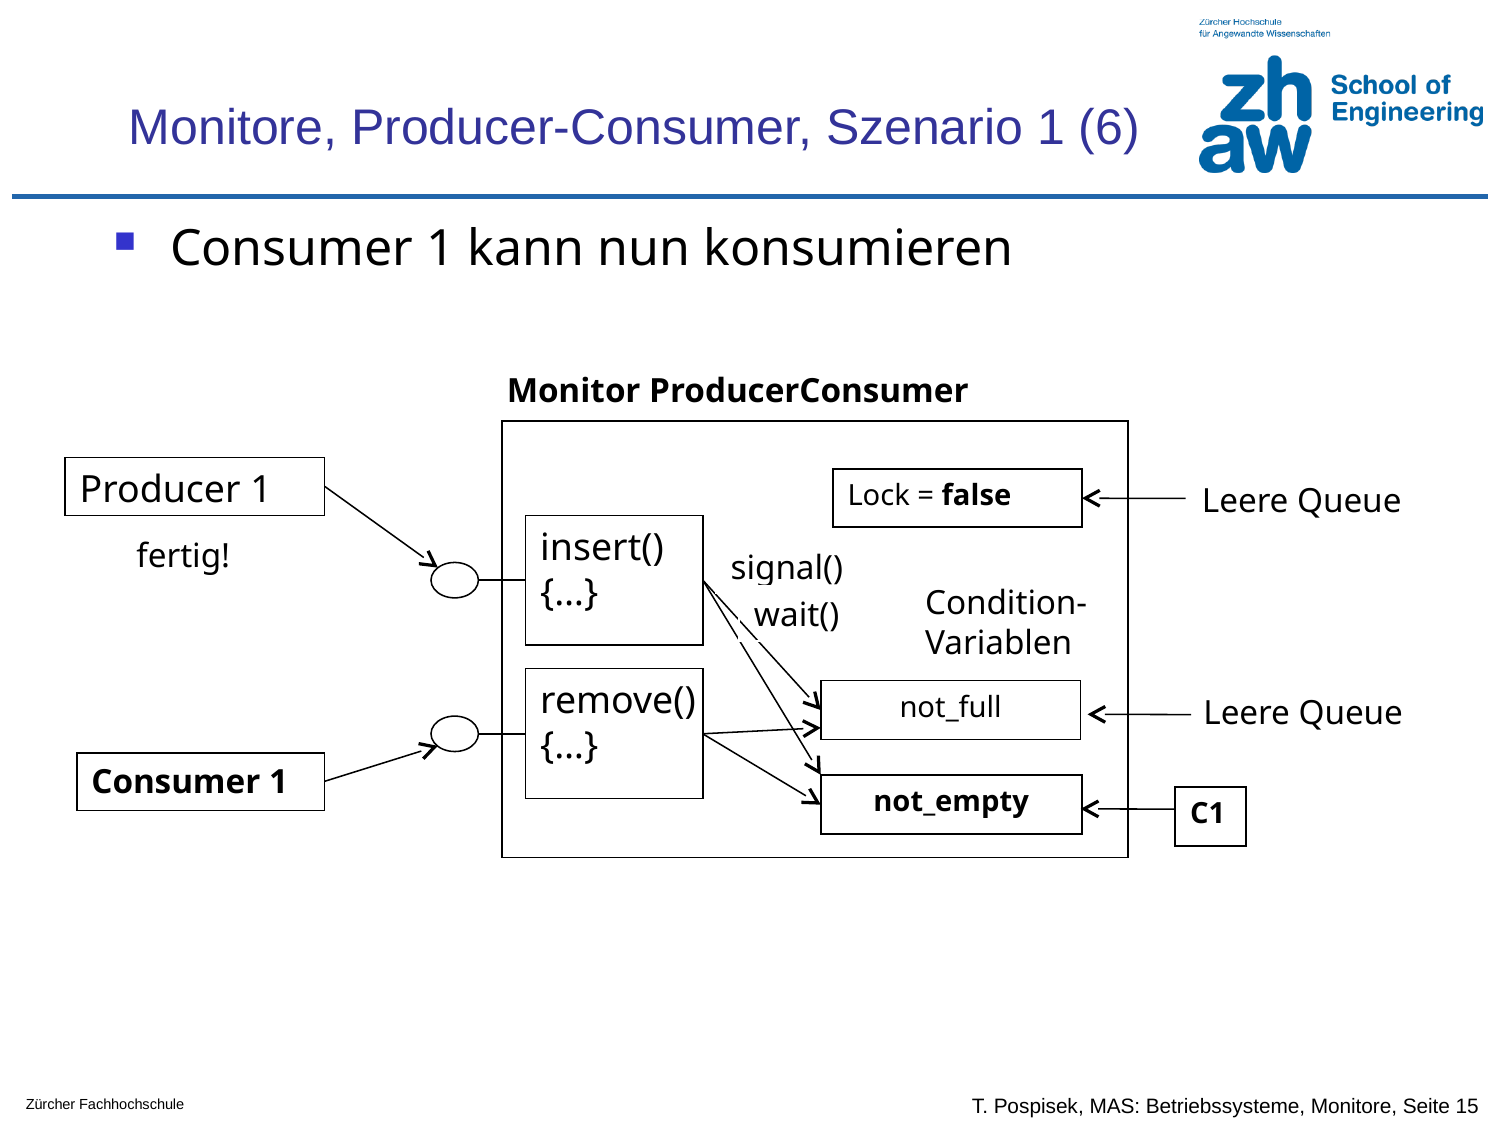

# Monitore, Producer-Consumer, Szenario 1 (6)
Consumer 1 kann nun konsumieren
Monitor ProducerConsumer
Producer 1
Lock = false
Leere Queue
insert()
{…}
fertig!
signal()
Condition-
Variablen
wait()
remove()
{…}
not_full
Leere Queue
Consumer 1
not_empty
C1